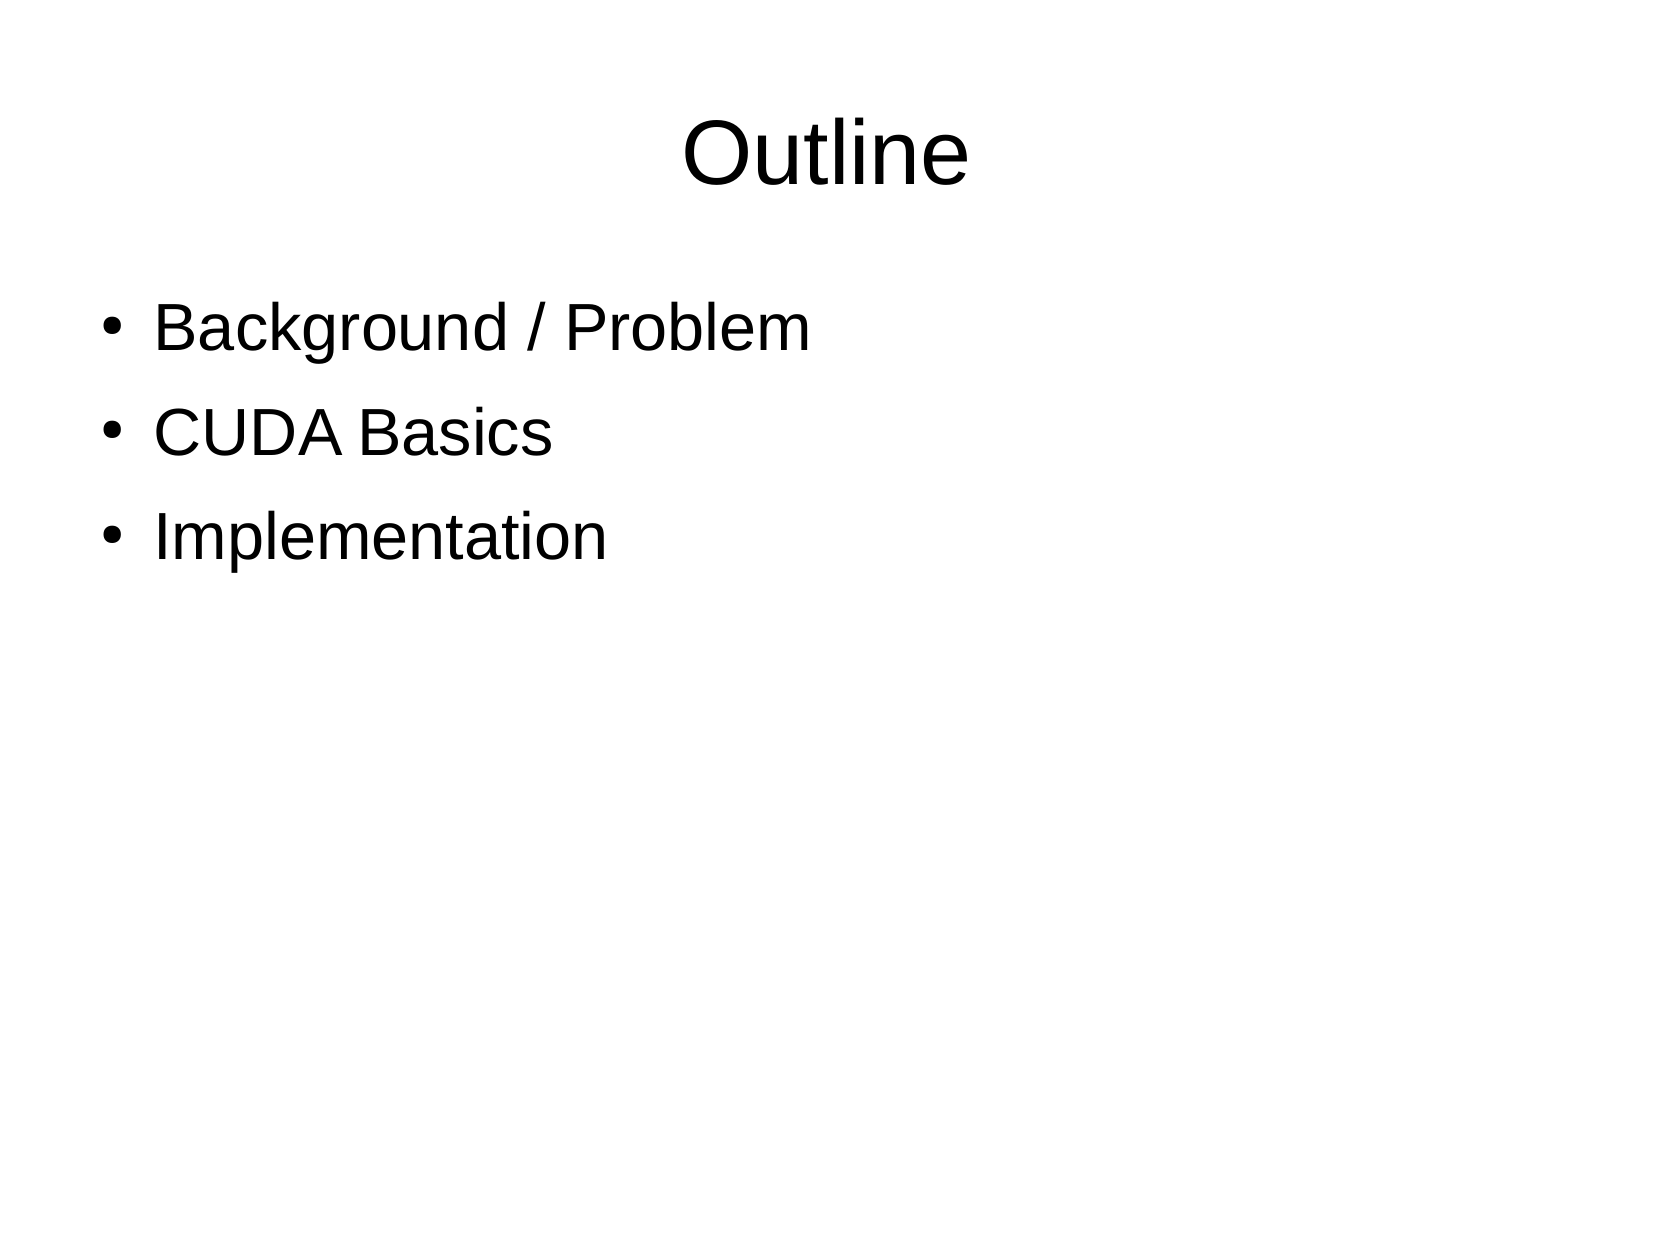

# Outline
Background / Problem
CUDA Basics
Implementation